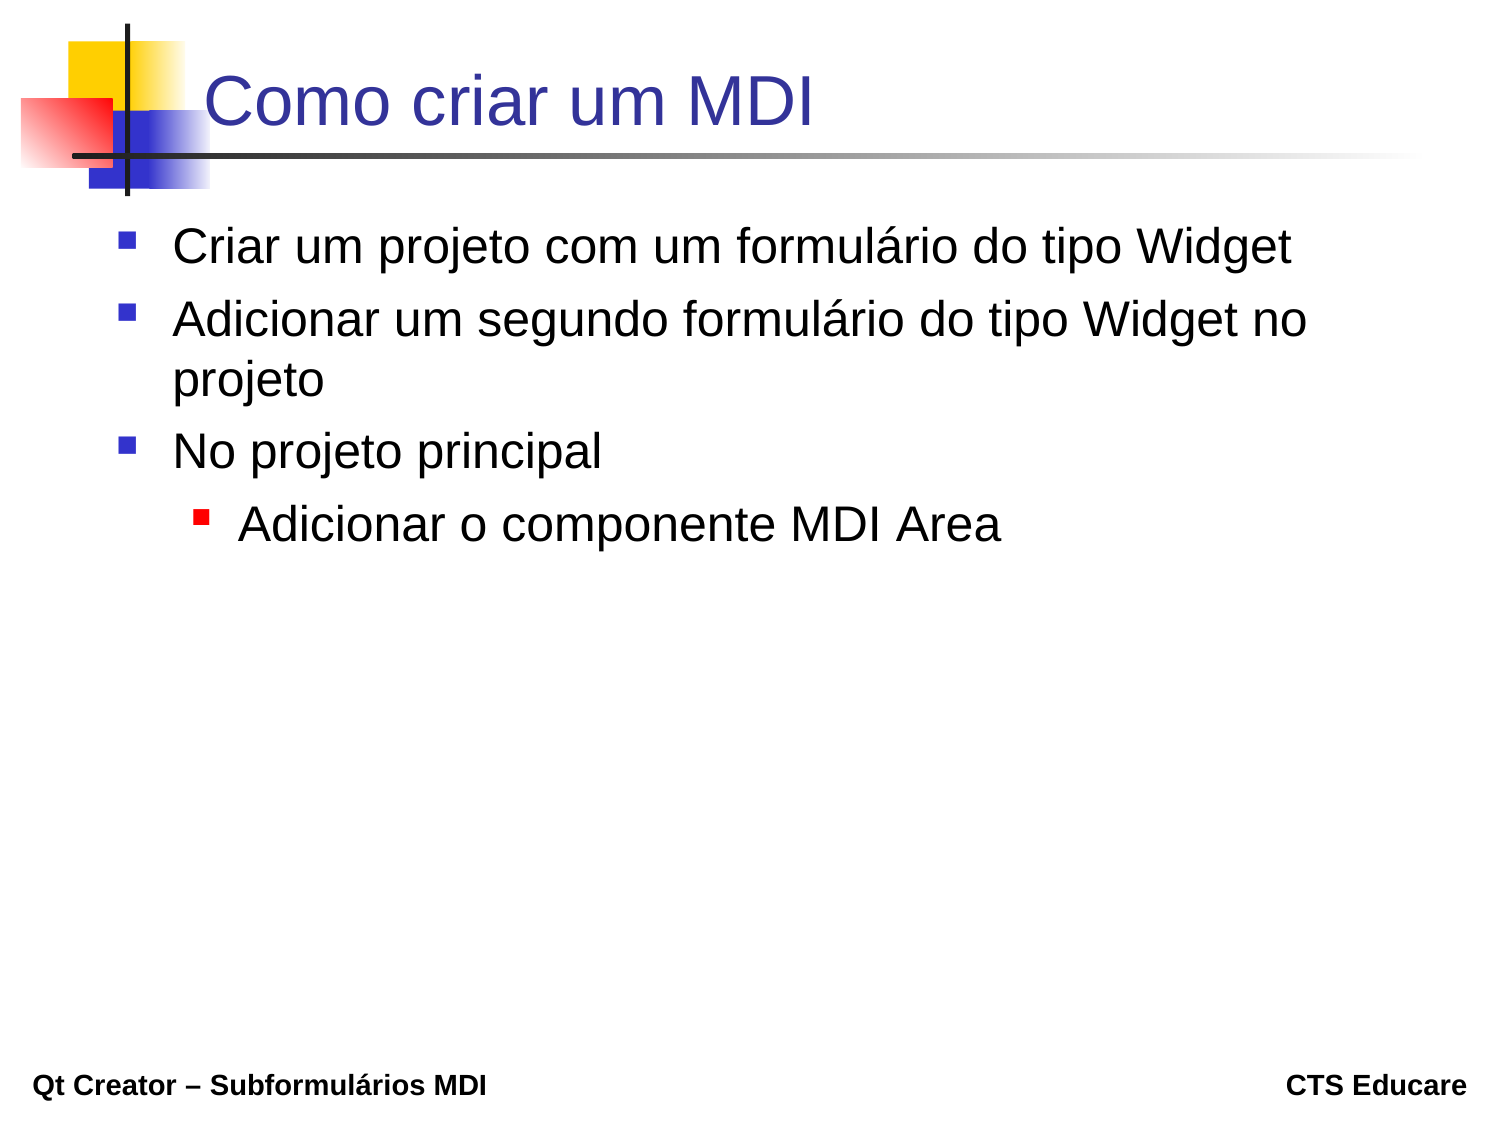

# Como criar um MDI
Criar um projeto com um formulário do tipo Widget
Adicionar um segundo formulário do tipo Widget no projeto
No projeto principal
Adicionar o componente MDI Area